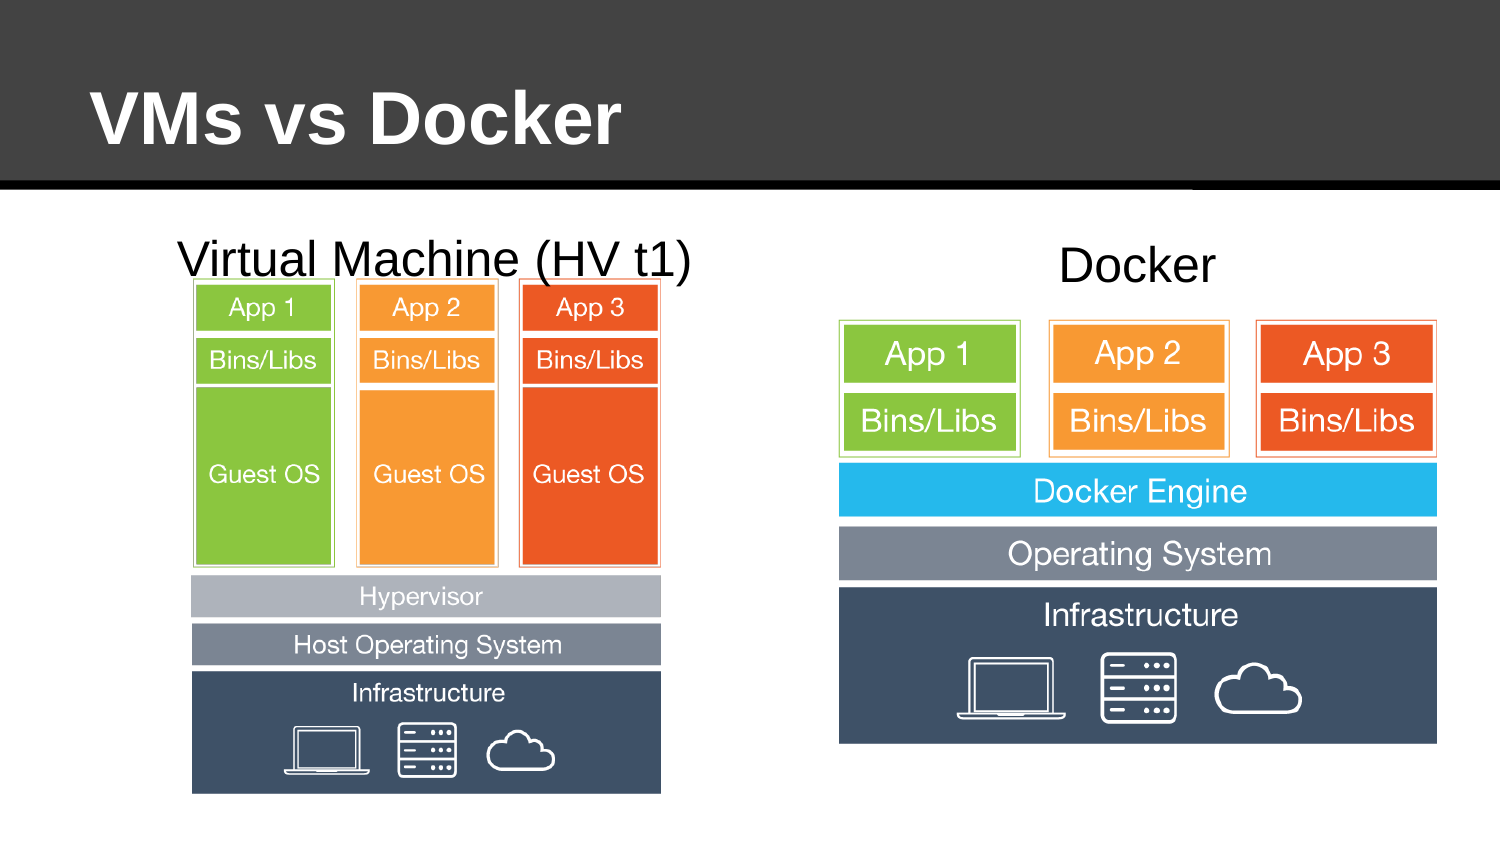

VMs vs Docker
Virtual Machine (HV t1)
Docker